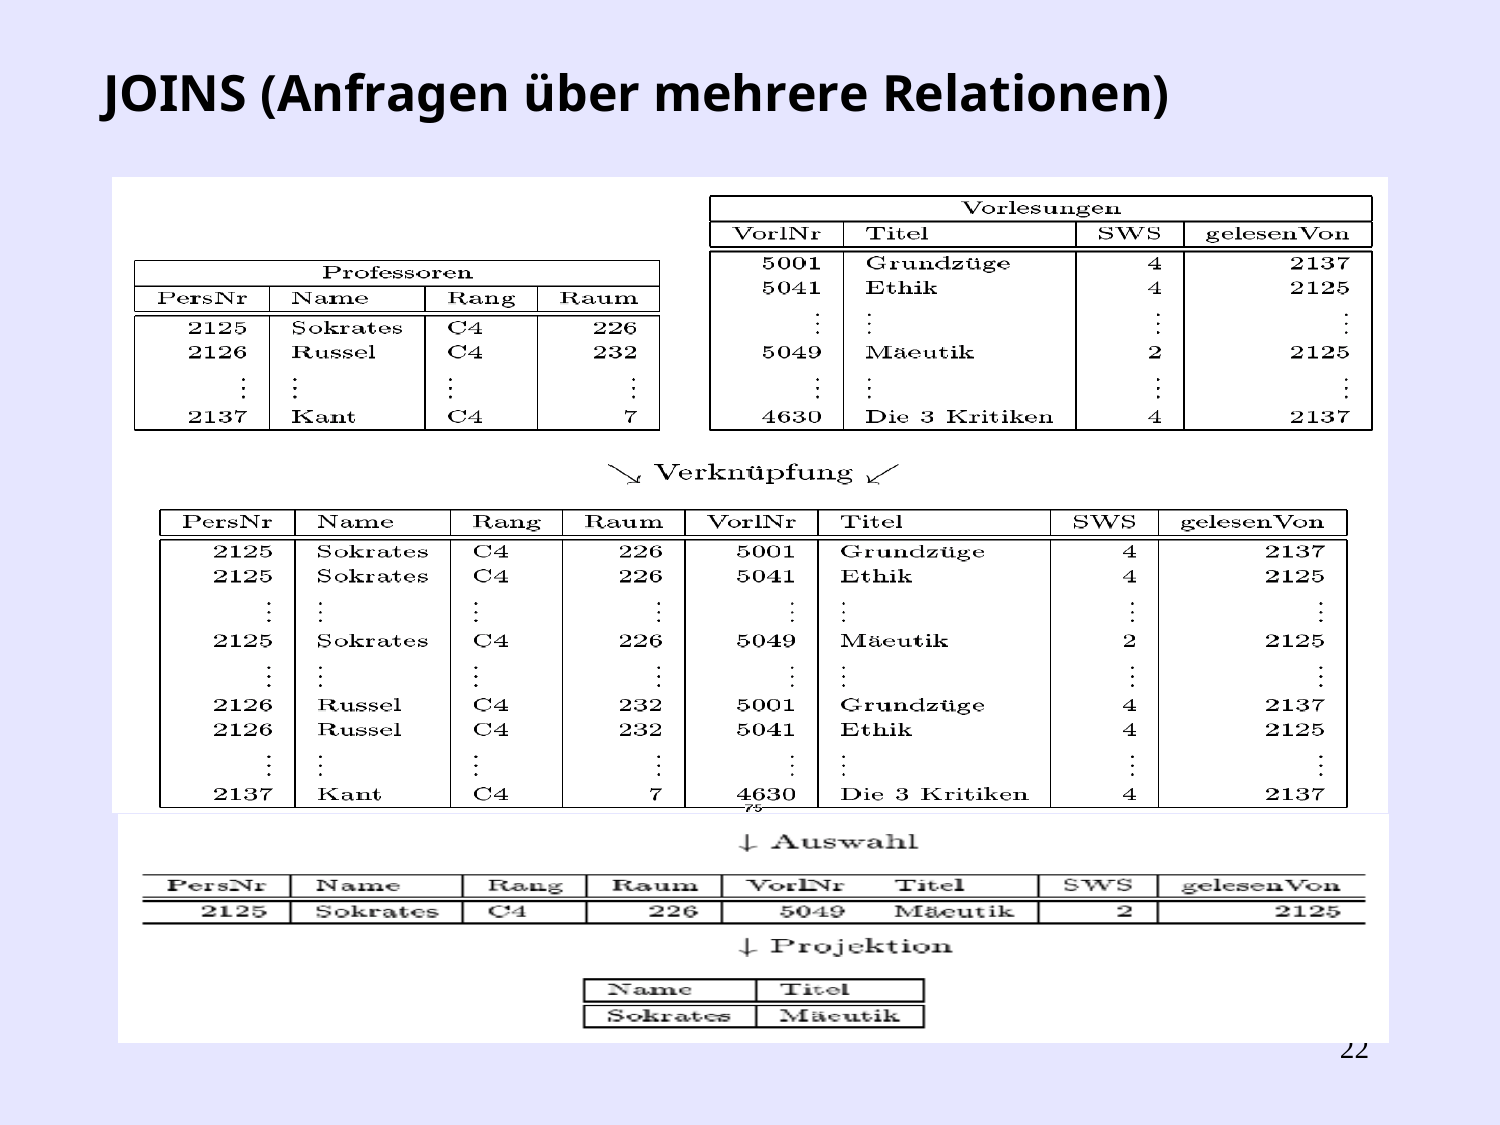

# JOINS (Anfragen über mehrere Relationen)‏
22